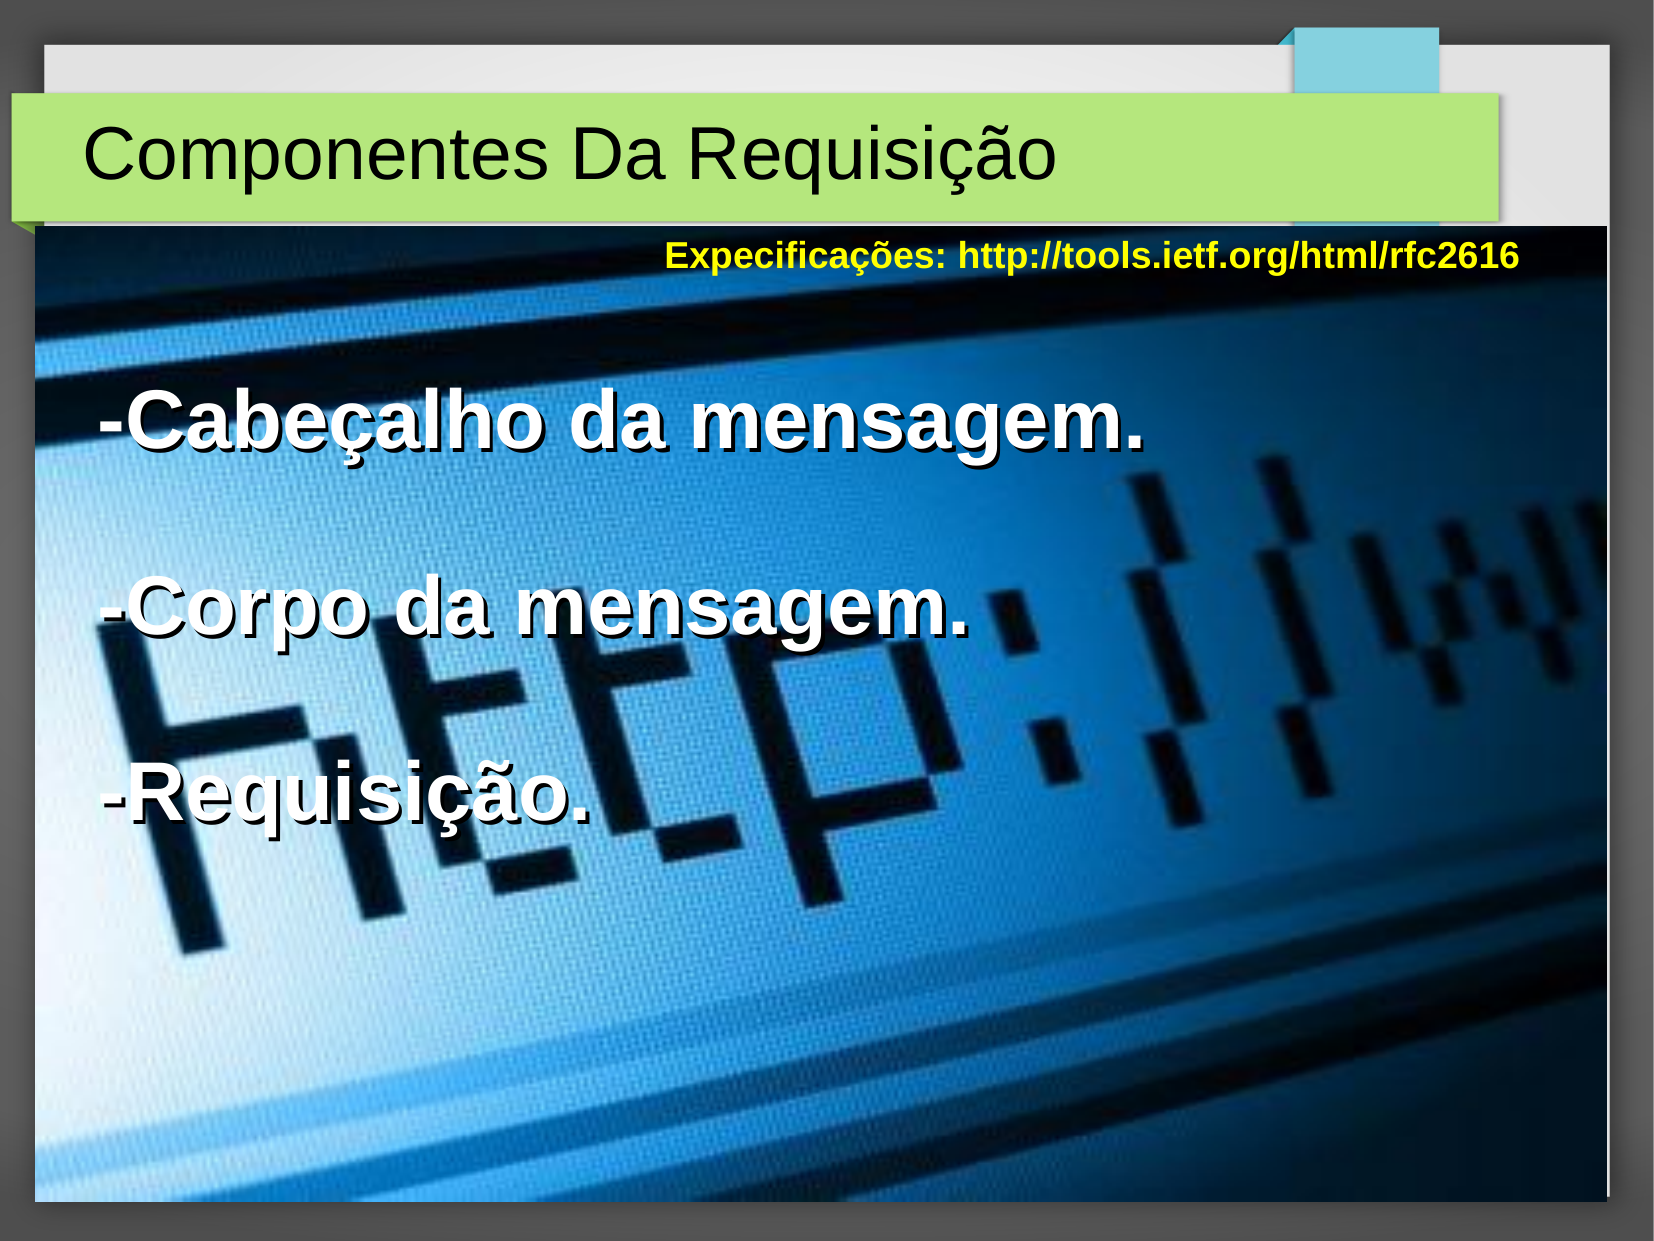

# Componentes Da Requisição
Expecificações: http://tools.ietf.org/html/rfc2616
-Cabeçalho da mensagem.
-Corpo da mensagem.
-Requisição.